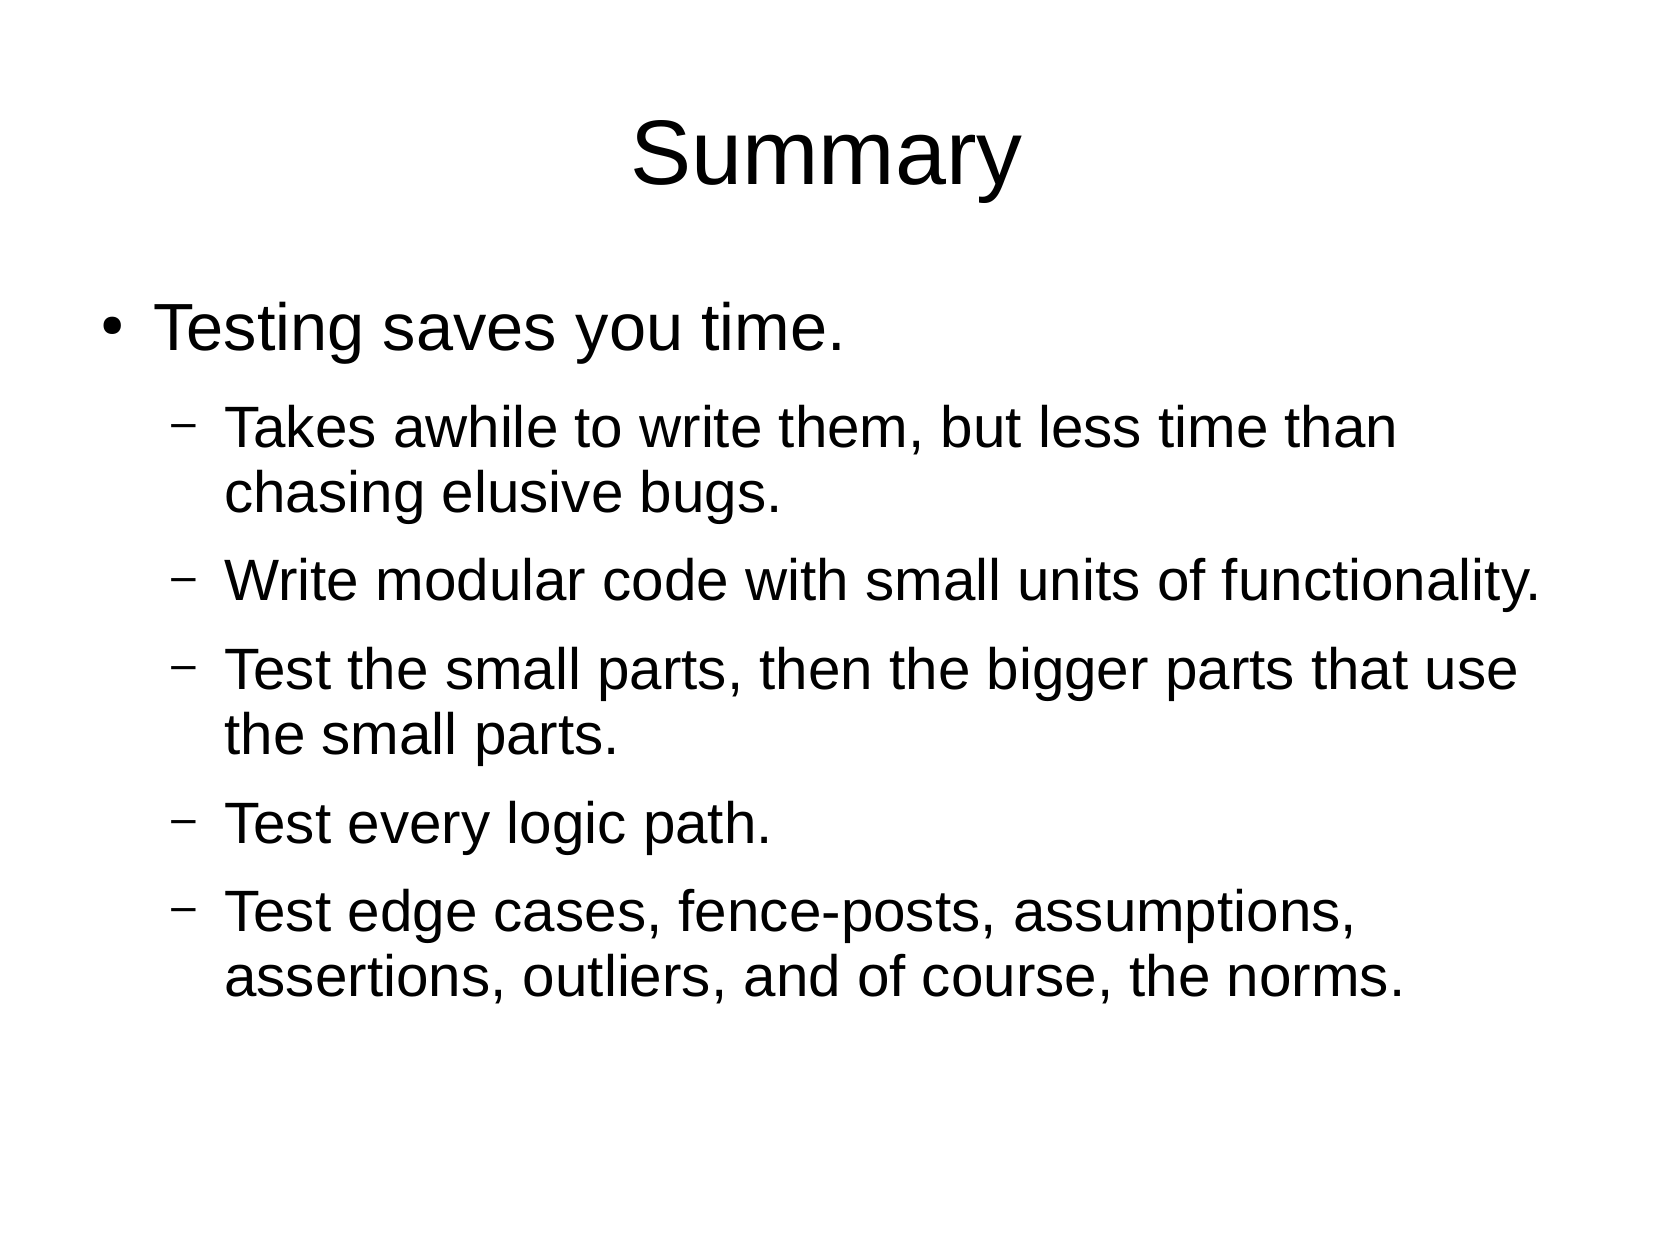

# Summary
Testing saves you time.
Takes awhile to write them, but less time than chasing elusive bugs.
Write modular code with small units of functionality.
Test the small parts, then the bigger parts that use the small parts.
Test every logic path.
Test edge cases, fence-posts, assumptions, assertions, outliers, and of course, the norms.